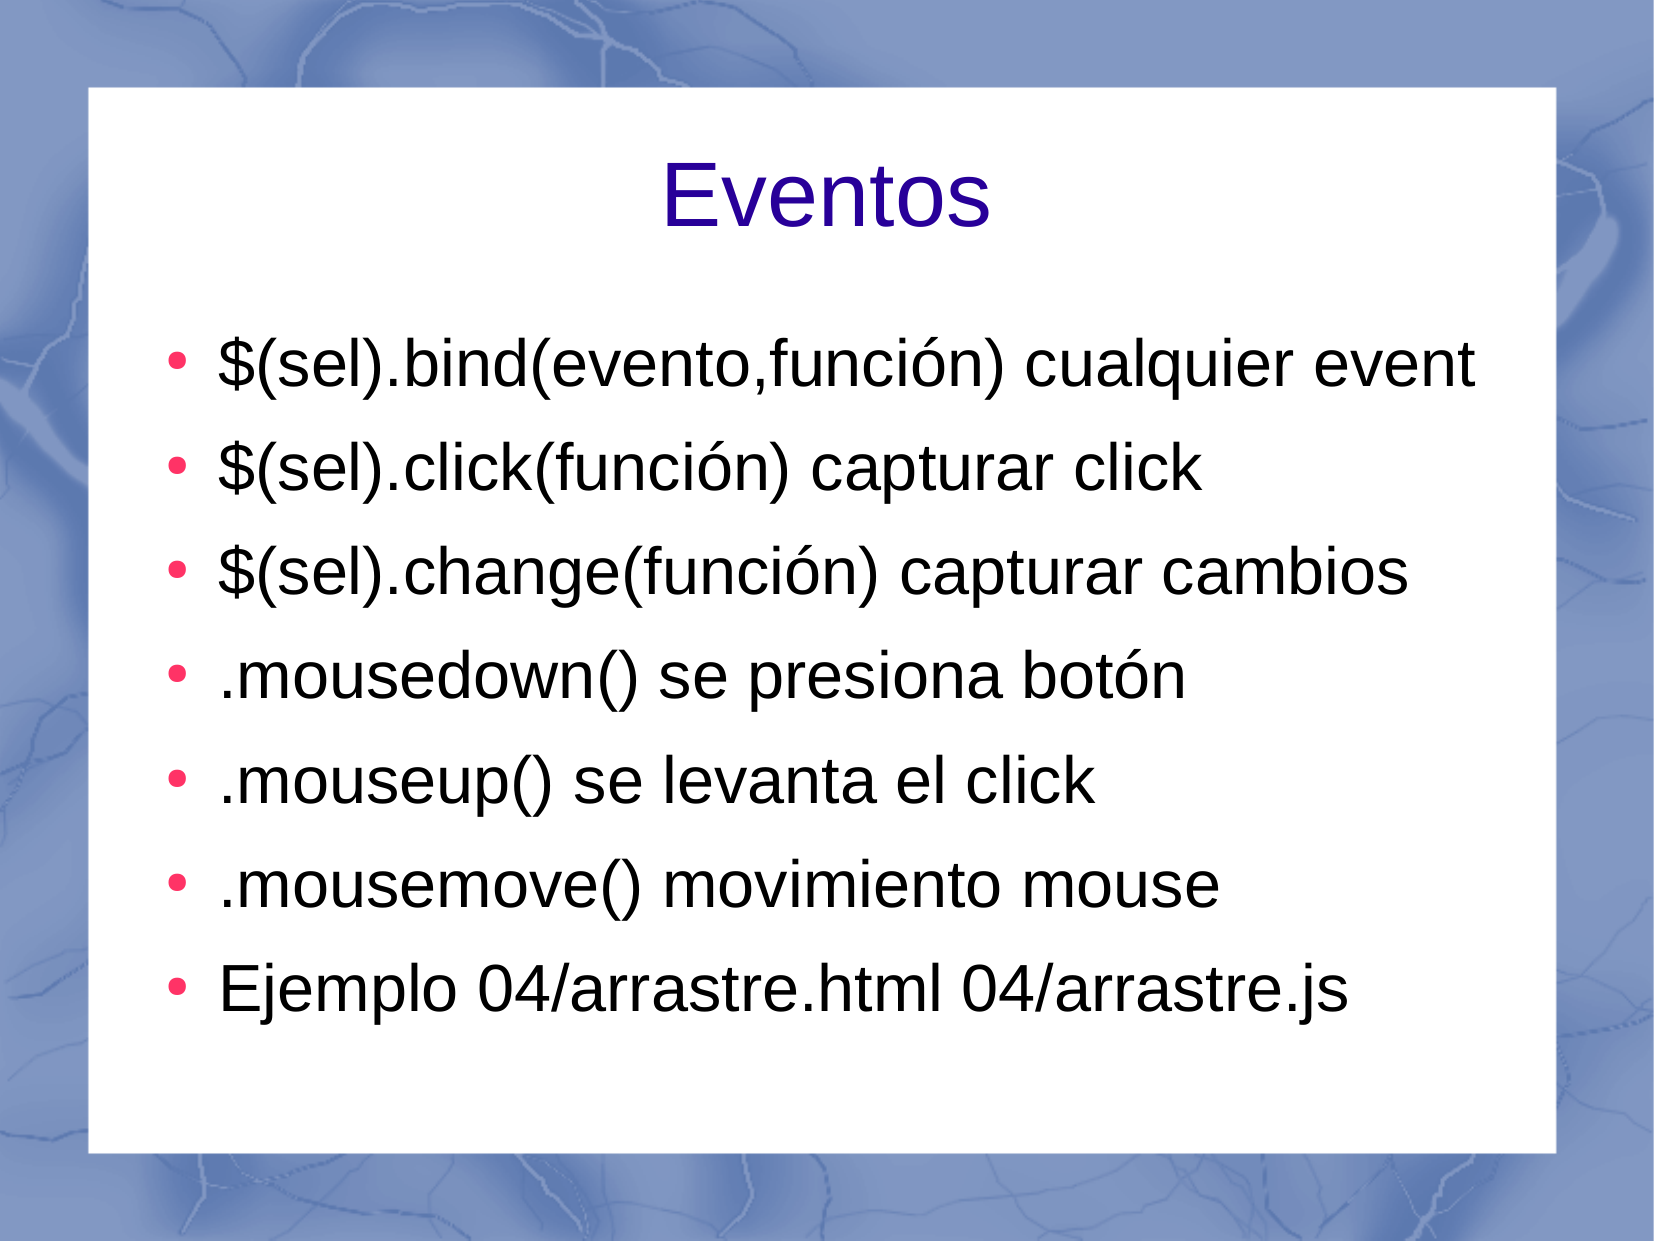

# Eventos
$(sel).bind(evento,función) cualquier event
$(sel).click(función) capturar click
$(sel).change(función) capturar cambios
.mousedown() se presiona botón
.mouseup() se levanta el click
.mousemove() movimiento mouse
Ejemplo 04/arrastre.html 04/arrastre.js